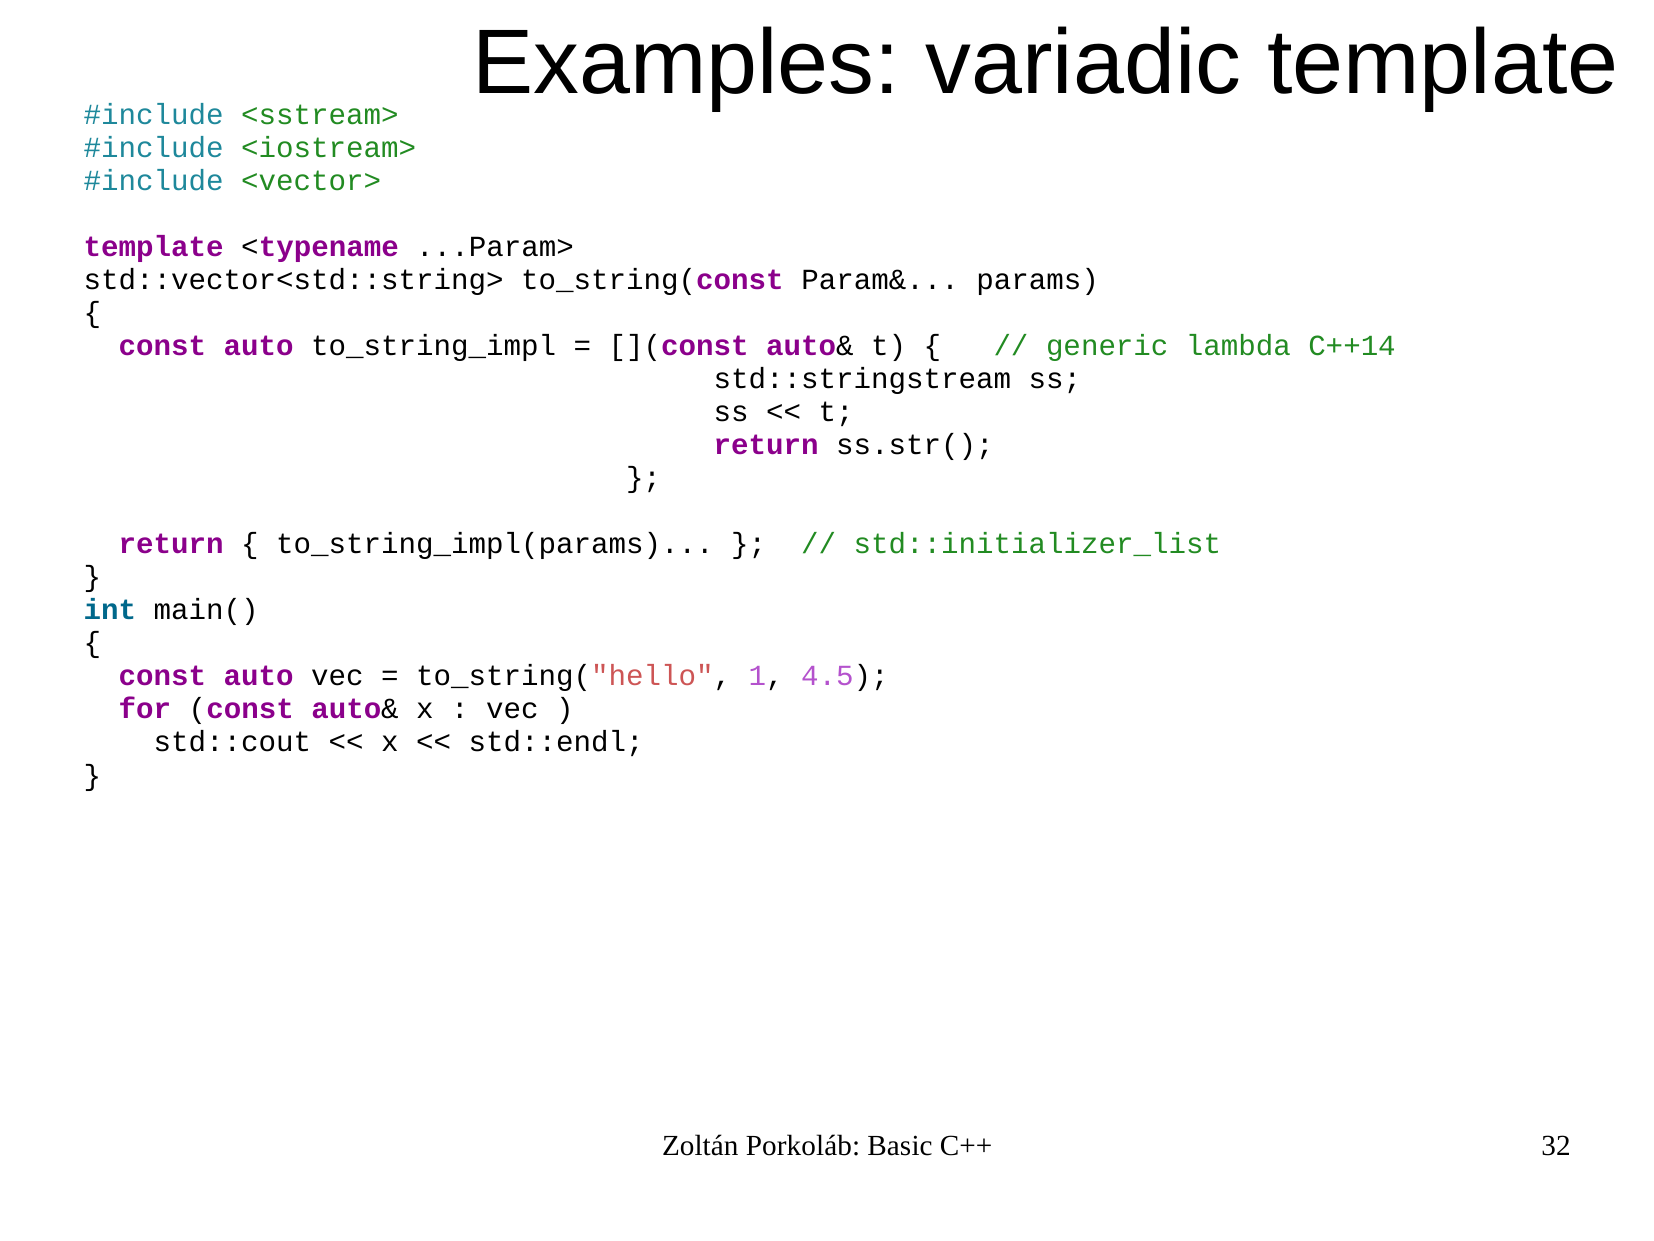

# Examples: variadic template
#include <sstream>
#include <iostream>
#include <vector>
template <typename ...Param>
std::vector<std::string> to_string(const Param&... params)
{
 const auto to_string_impl = [](const auto& t) { // generic lambda C++14
 std::stringstream ss;
 ss << t;
 return ss.str();
 };
 return { to_string_impl(params)... }; // std::initializer_list
}
int main()
{
 const auto vec = to_string("hello", 1, 4.5);
 for (const auto& x : vec )
 std::cout << x << std::endl;
}
Zoltán Porkoláb: Basic C++
32